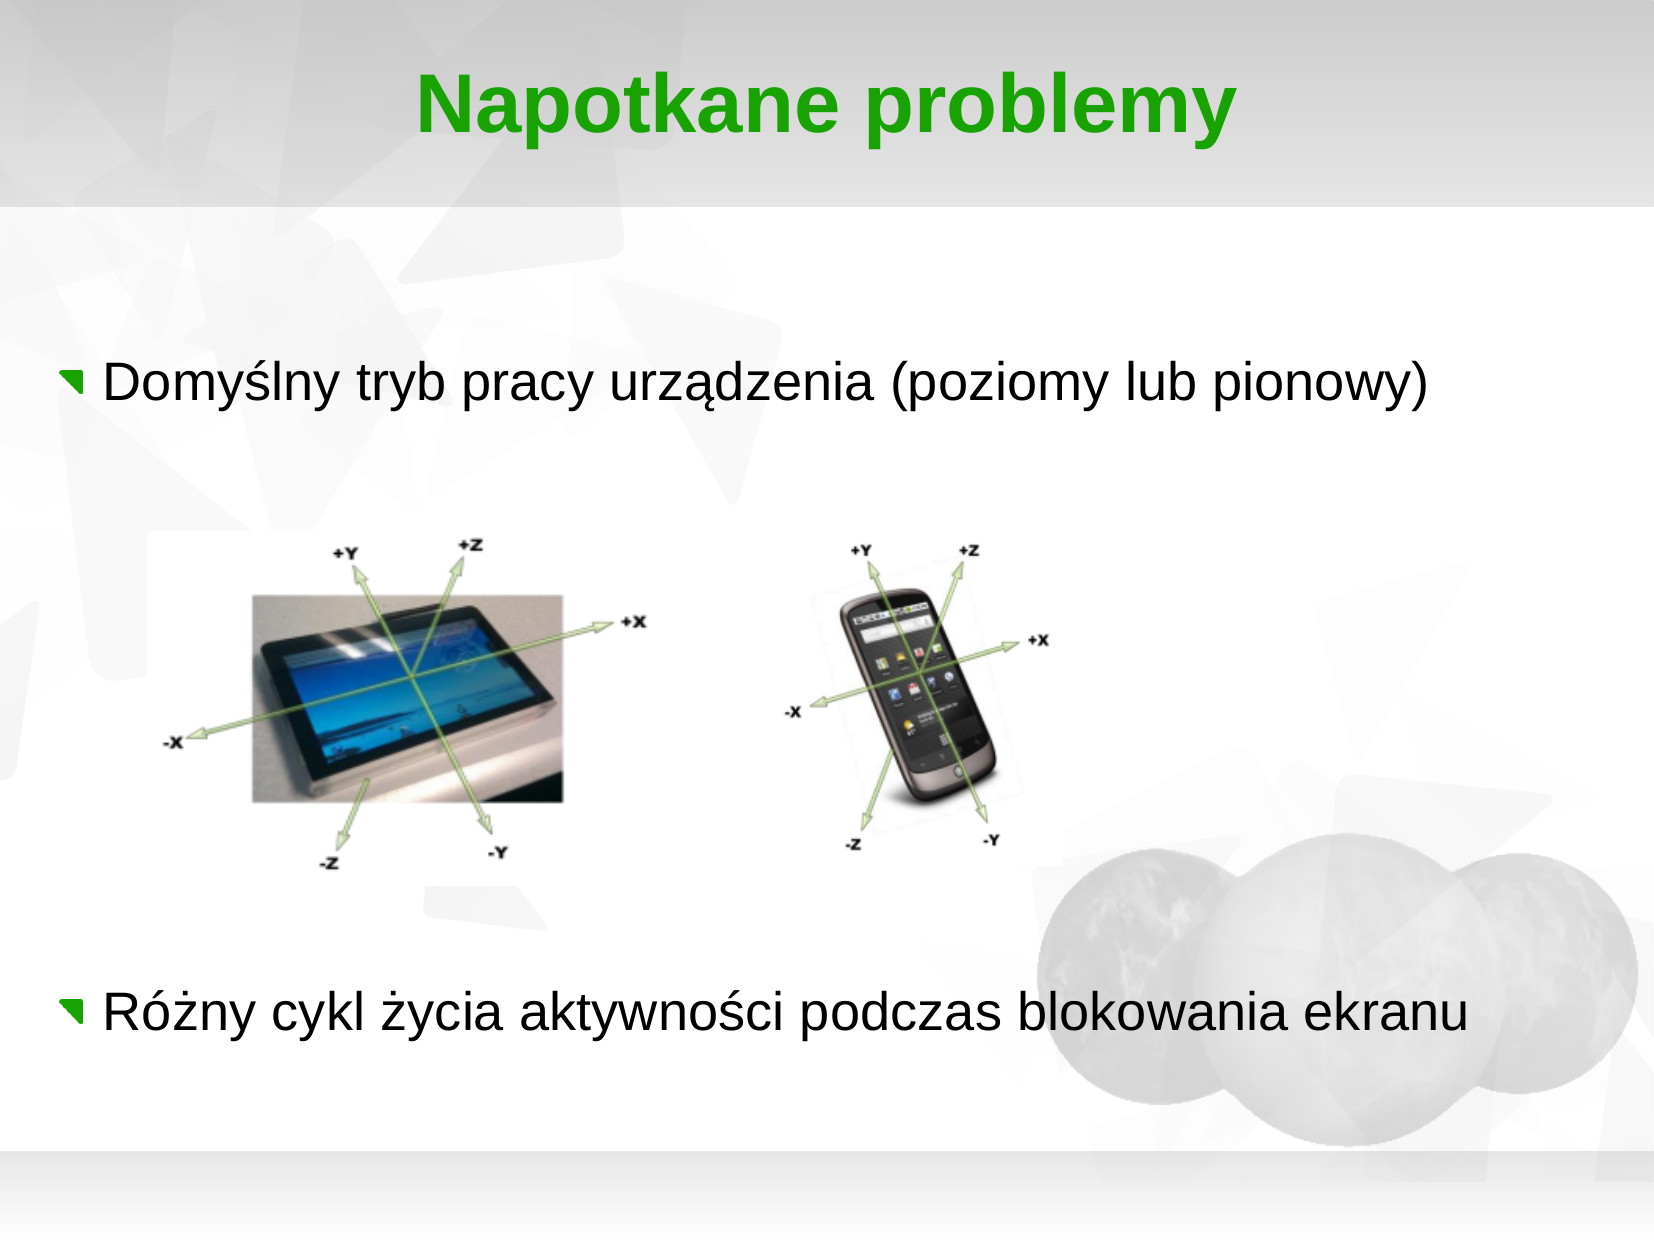

# Napotkane problemy
Domyślny tryb pracy urządzenia (poziomy lub pionowy)
Różny cykl życia aktywności podczas blokowania ekranu